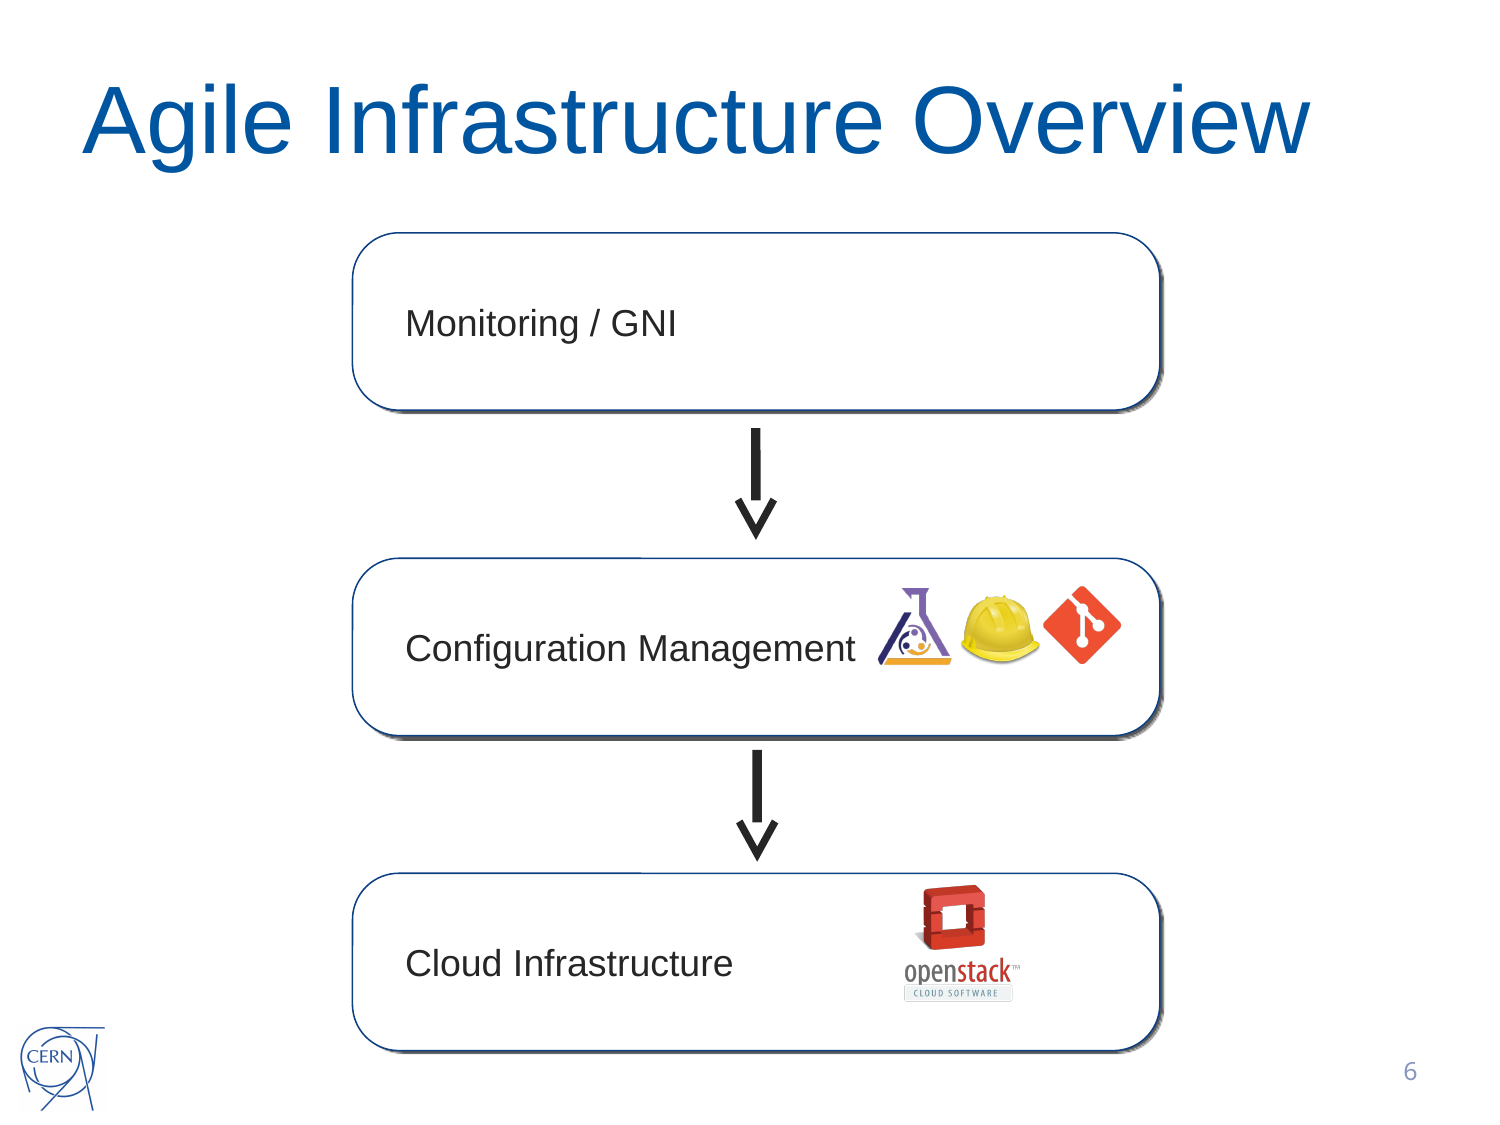

# Agile Infrastructure Overview
 Monitoring / GNI
 Configuration Management
 Cloud Infrastructure